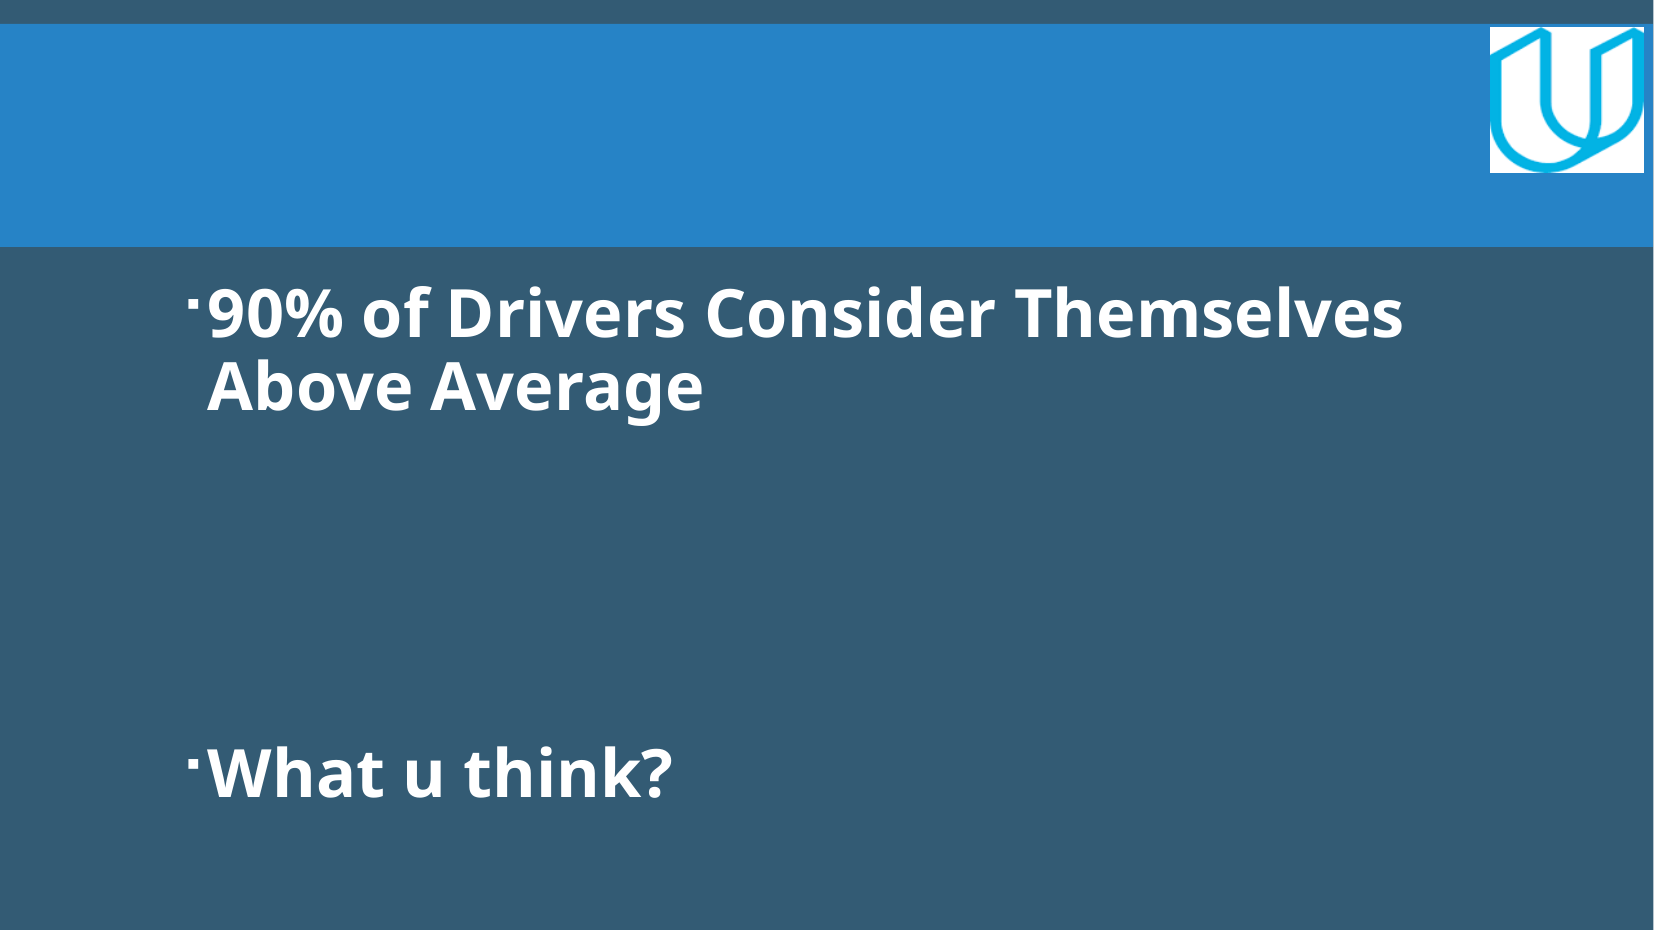

90% of Drivers Consider Themselves Above Average
What u think?